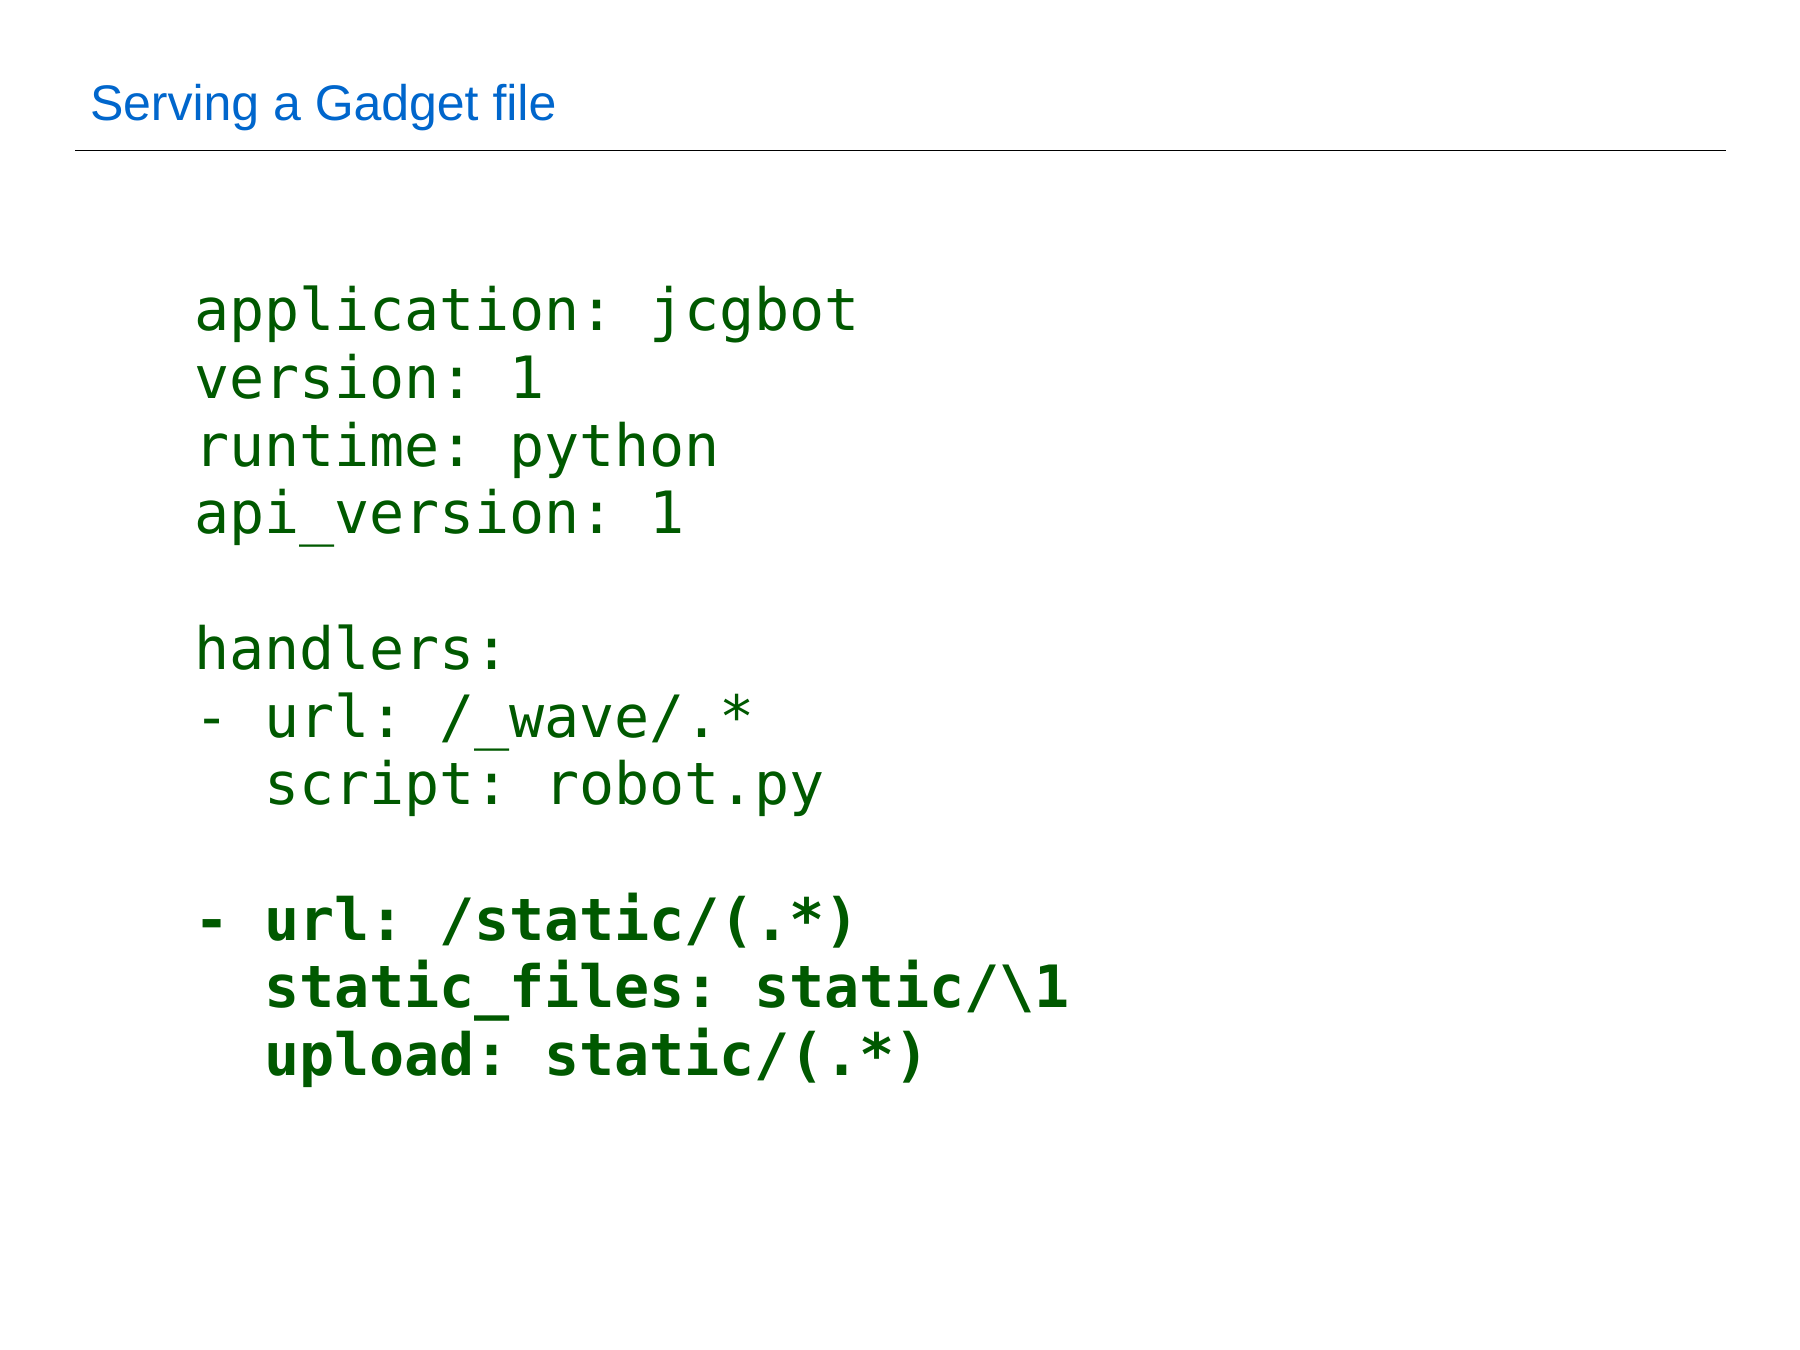

# Serving a Gadget file
application: jcgbot
version: 1
runtime: python
api_version: 1
handlers:
- url: /_wave/.*
 script: robot.py
- url: /static/(.*)
 static_files: static/\1
 upload: static/(.*)